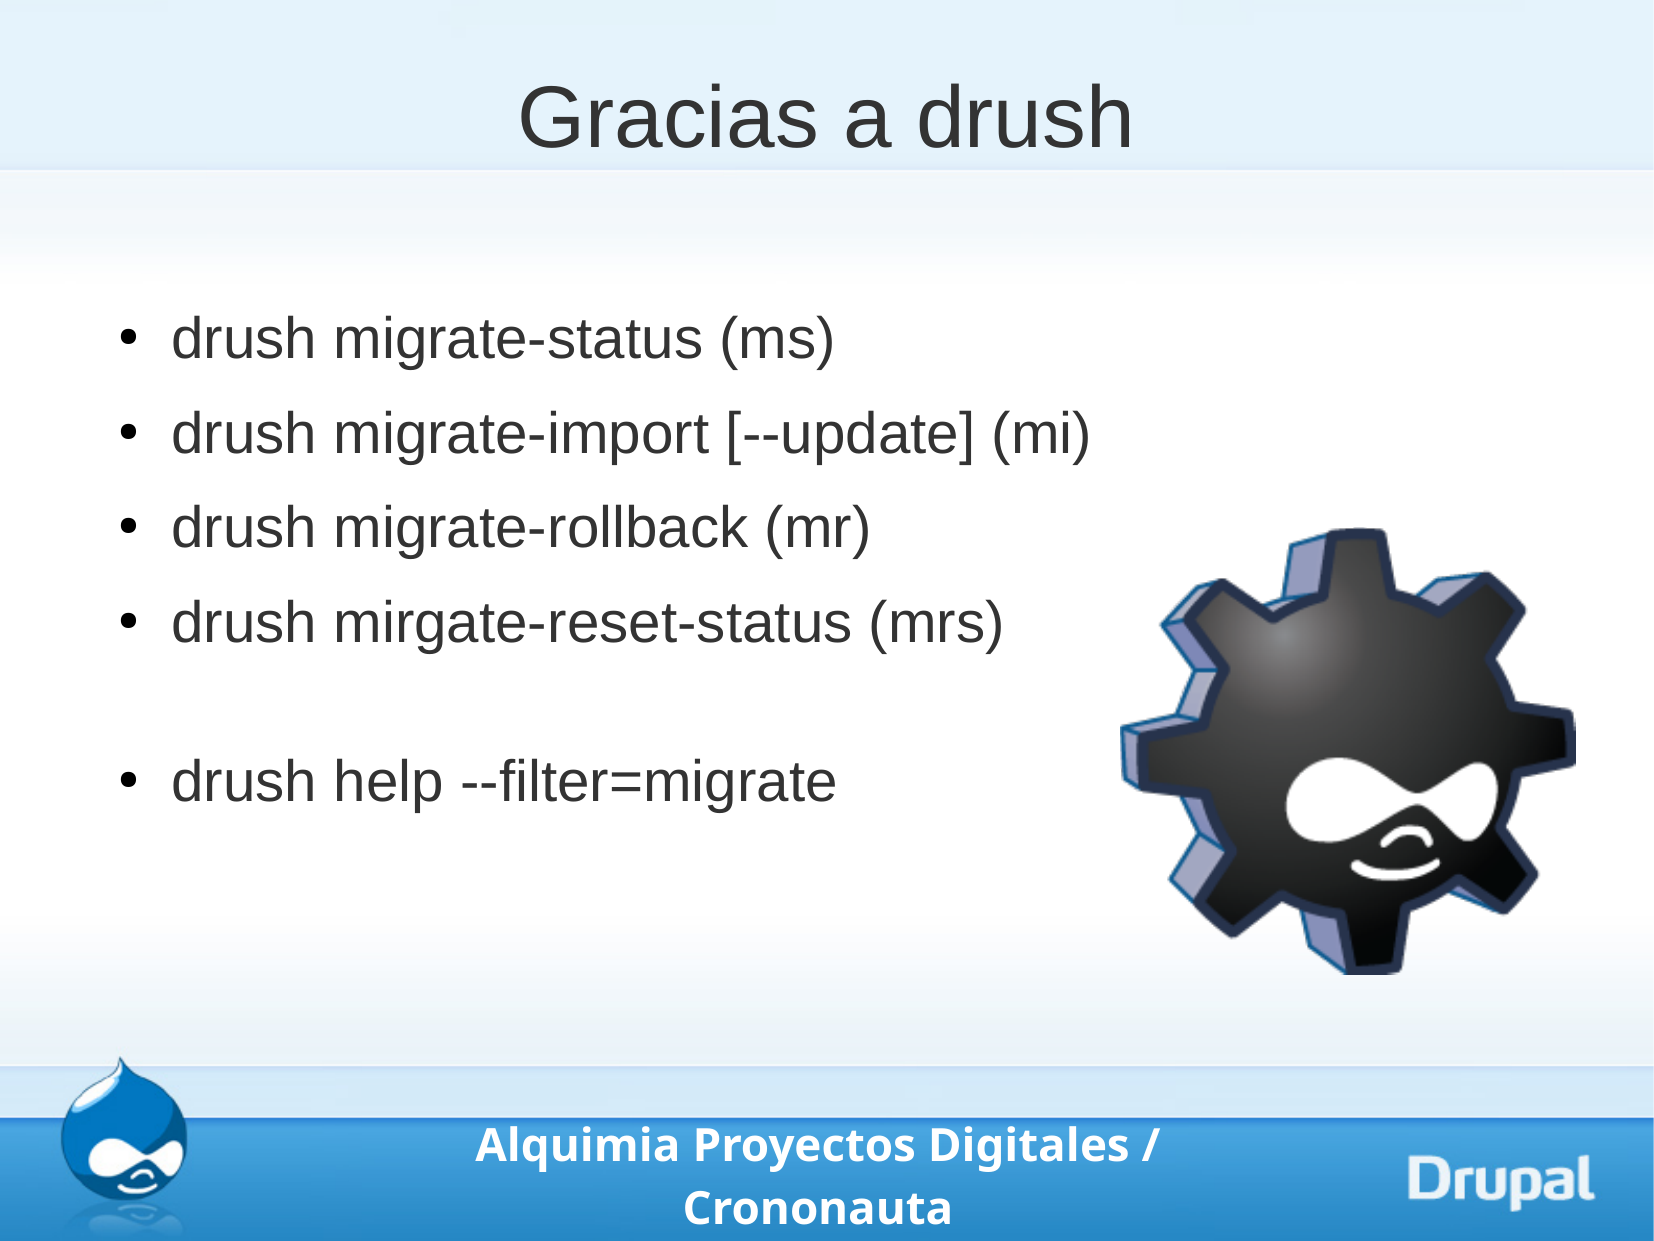

# Gracias a drush
drush migrate-status (ms)
drush migrate-import [--update] (mi)
drush migrate-rollback (mr)
drush mirgate-reset-status (mrs)
drush help --filter=migrate
Alquimia Proyectos Digitales / Crononauta